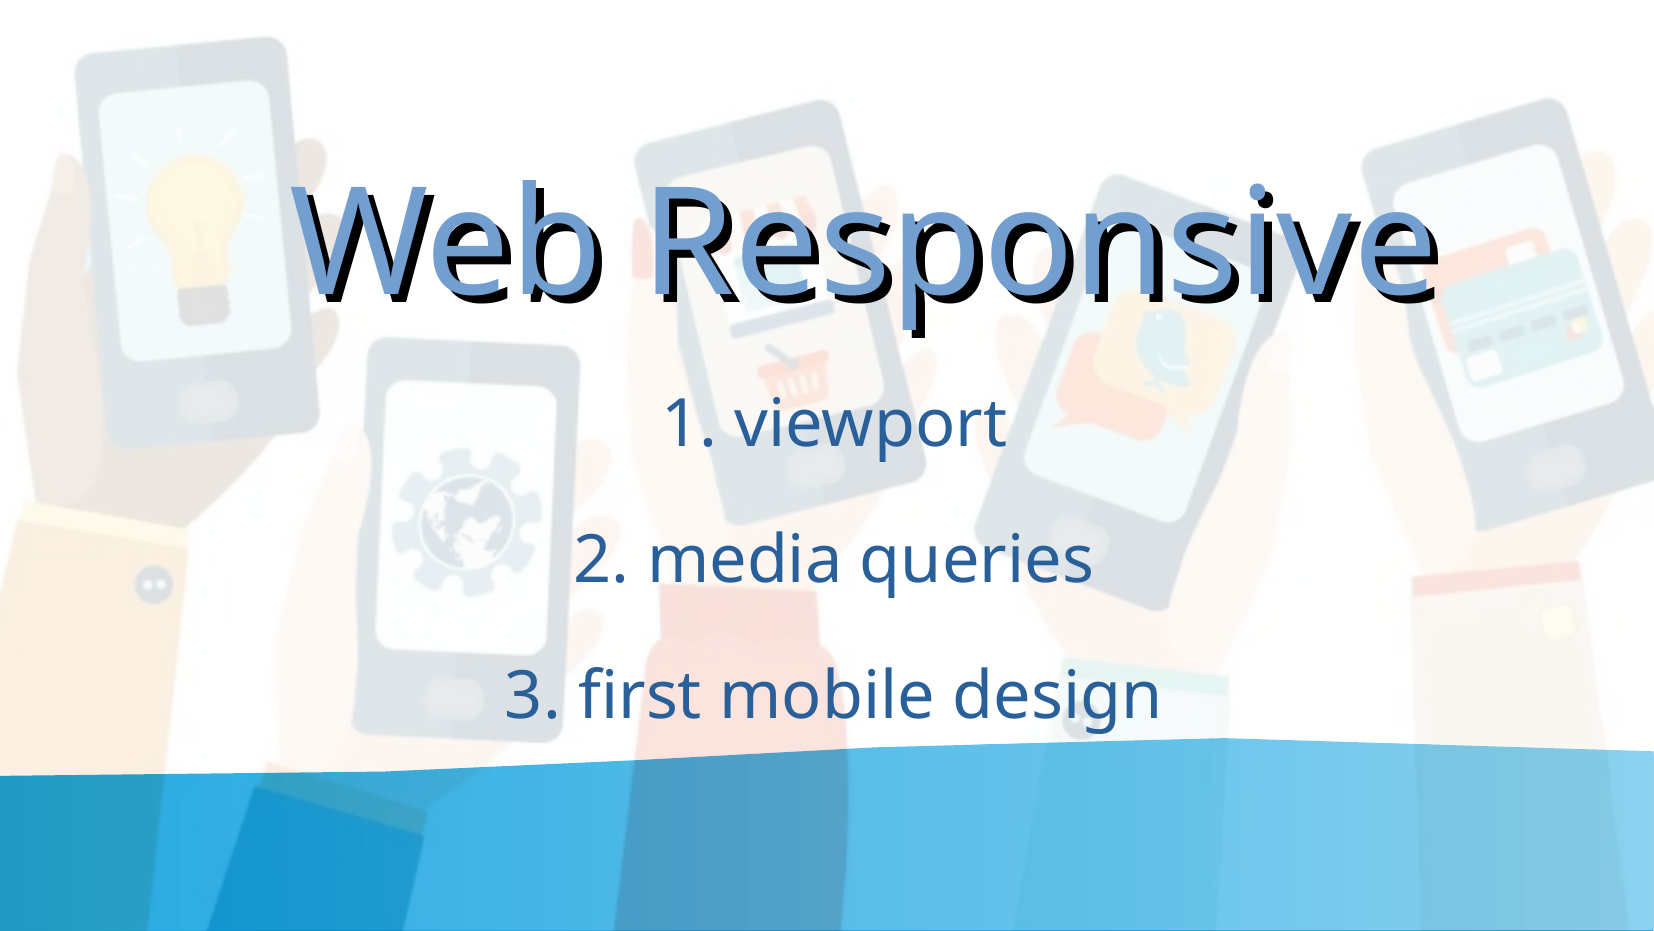

# Web Responsive
1. viewport
2. media queries
3. first mobile design